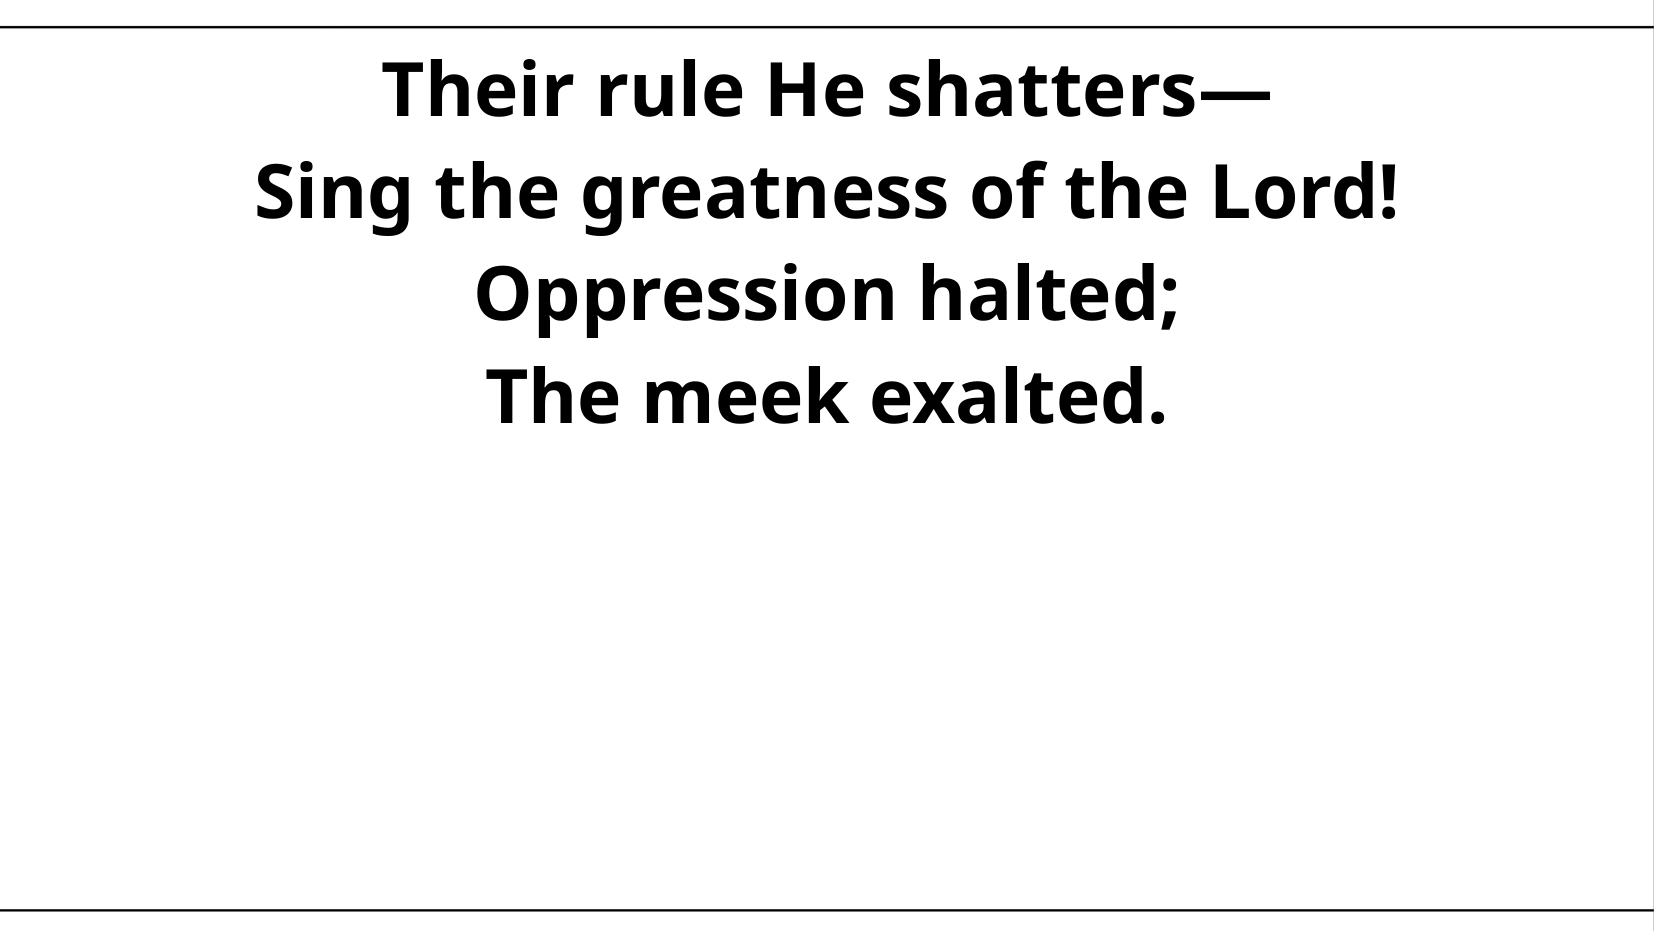

Their rule He shatters—
Sing the greatness of the Lord!
Oppression halted;
The meek exalted.